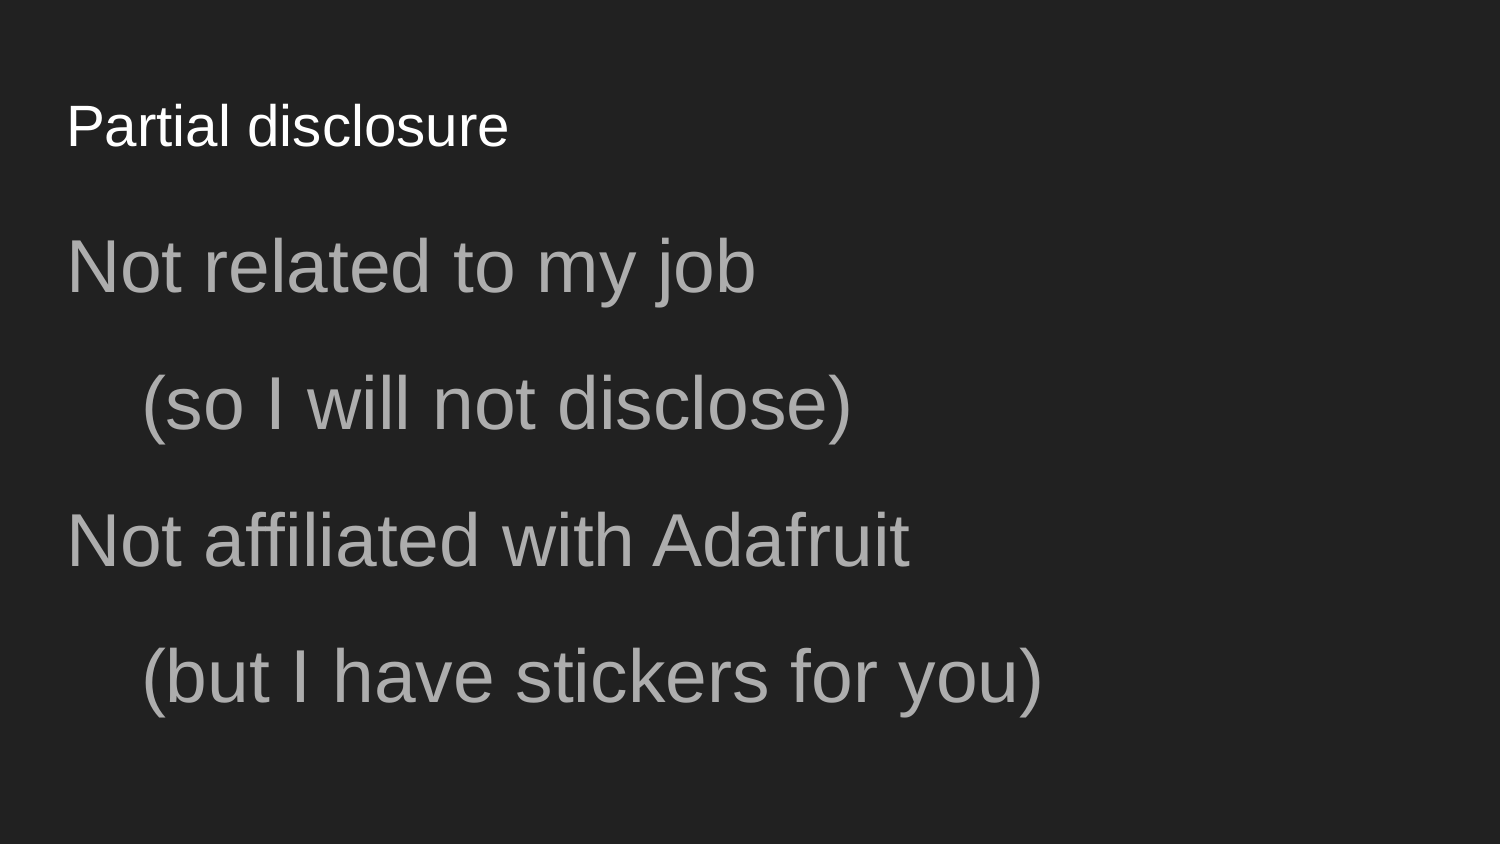

# Partial disclosure
Not related to my job
(so I will not disclose)
Not affiliated with Adafruit
(but I have stickers for you)